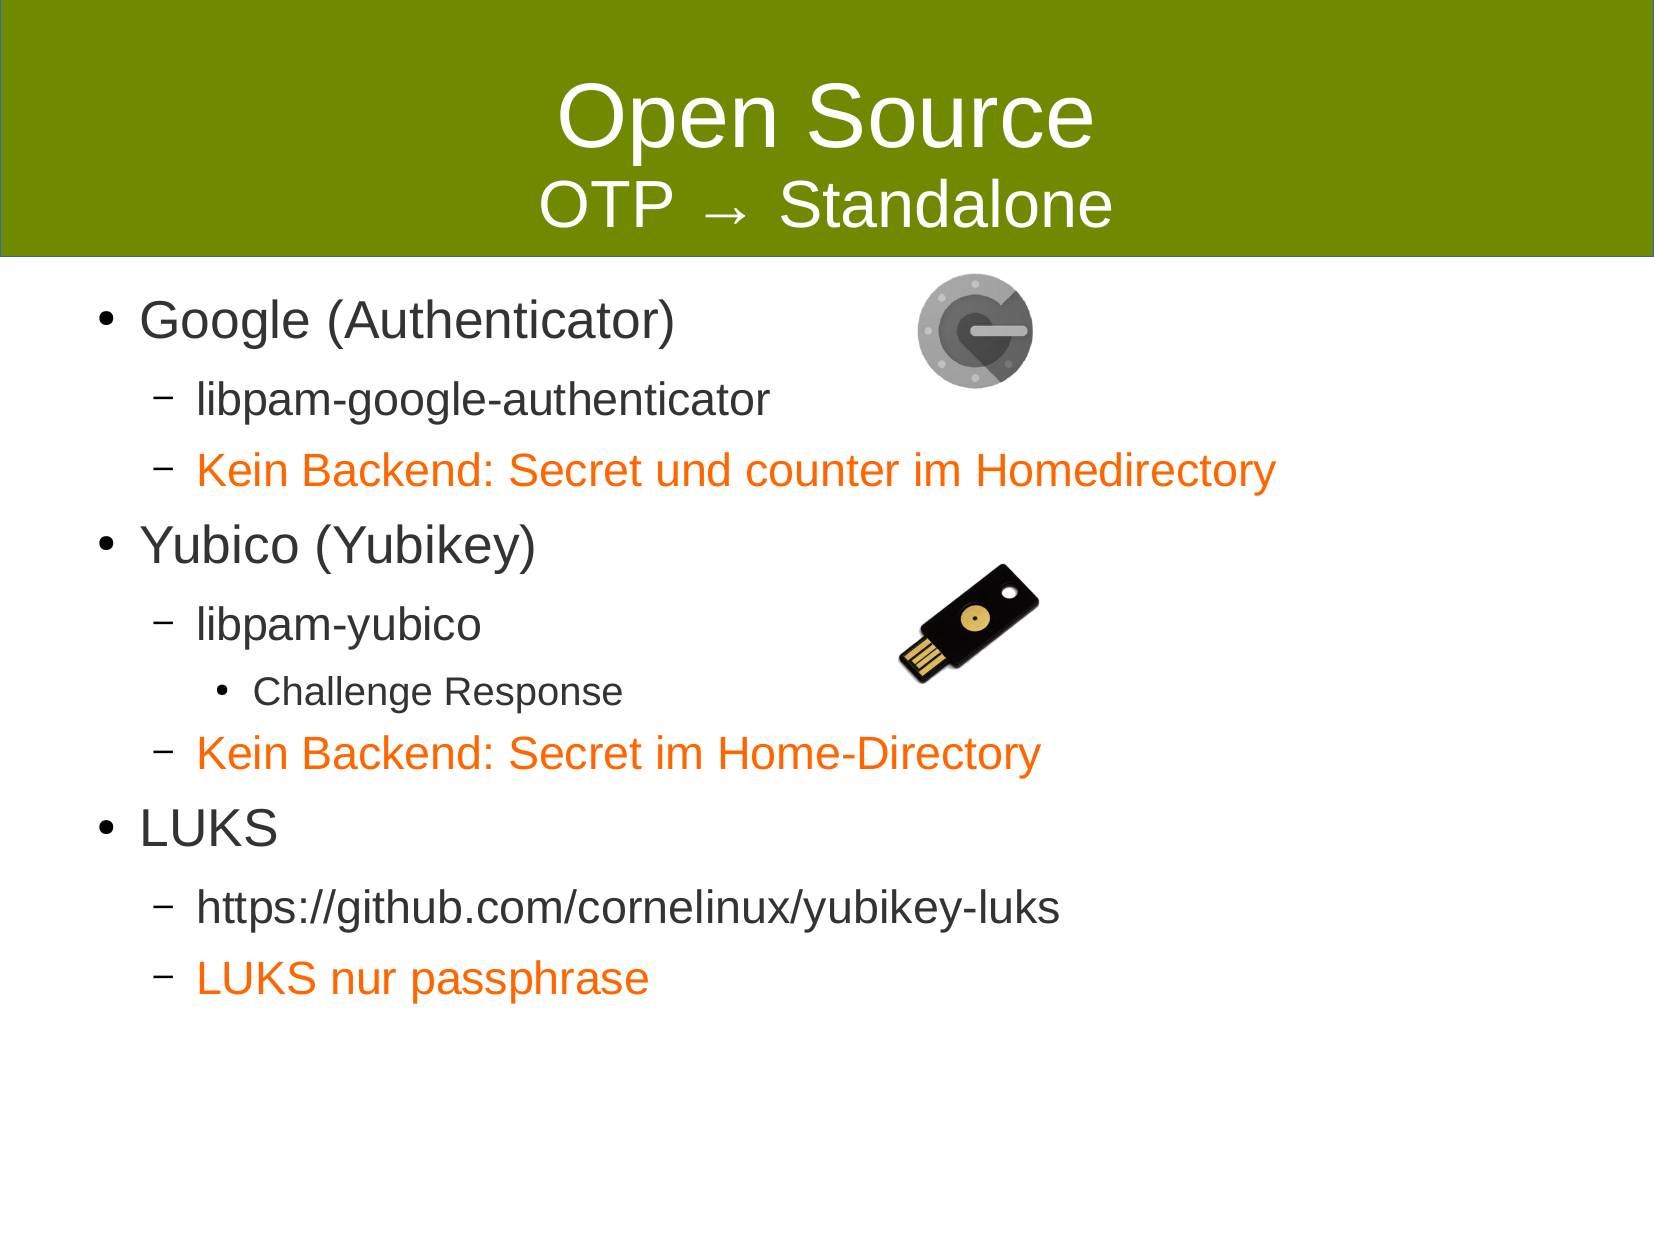

# Open Source OTP → Standalone
Google (Authenticator)
libpam-google-authenticator
Kein Backend: Secret und counter im Homedirectory
Yubico (Yubikey)
libpam-yubico
Challenge Response
Kein Backend: Secret im Home-Directory
LUKS
https://github.com/cornelinux/yubikey-luks
LUKS nur passphrase